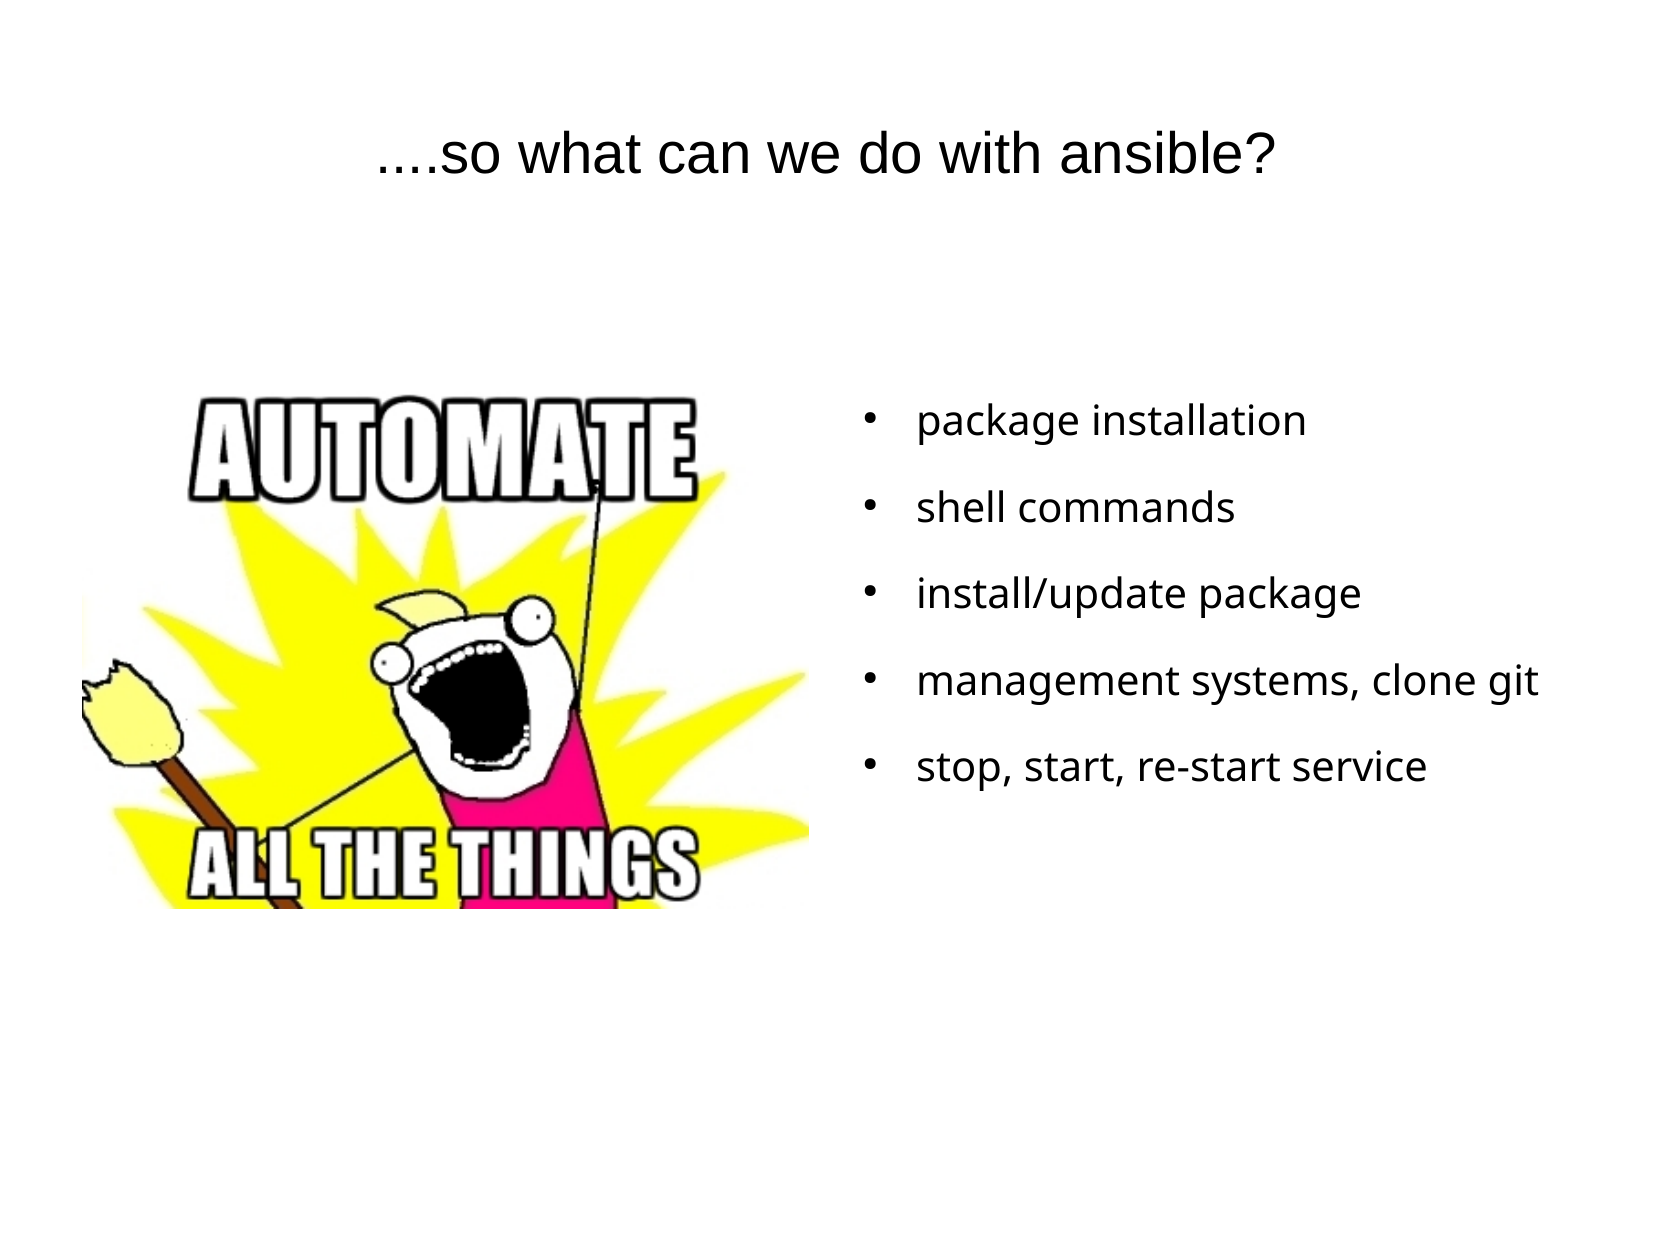

# ....so what can we do with ansible?
package installation
shell commands
install/update package
management systems, clone git
stop, start, re-start service